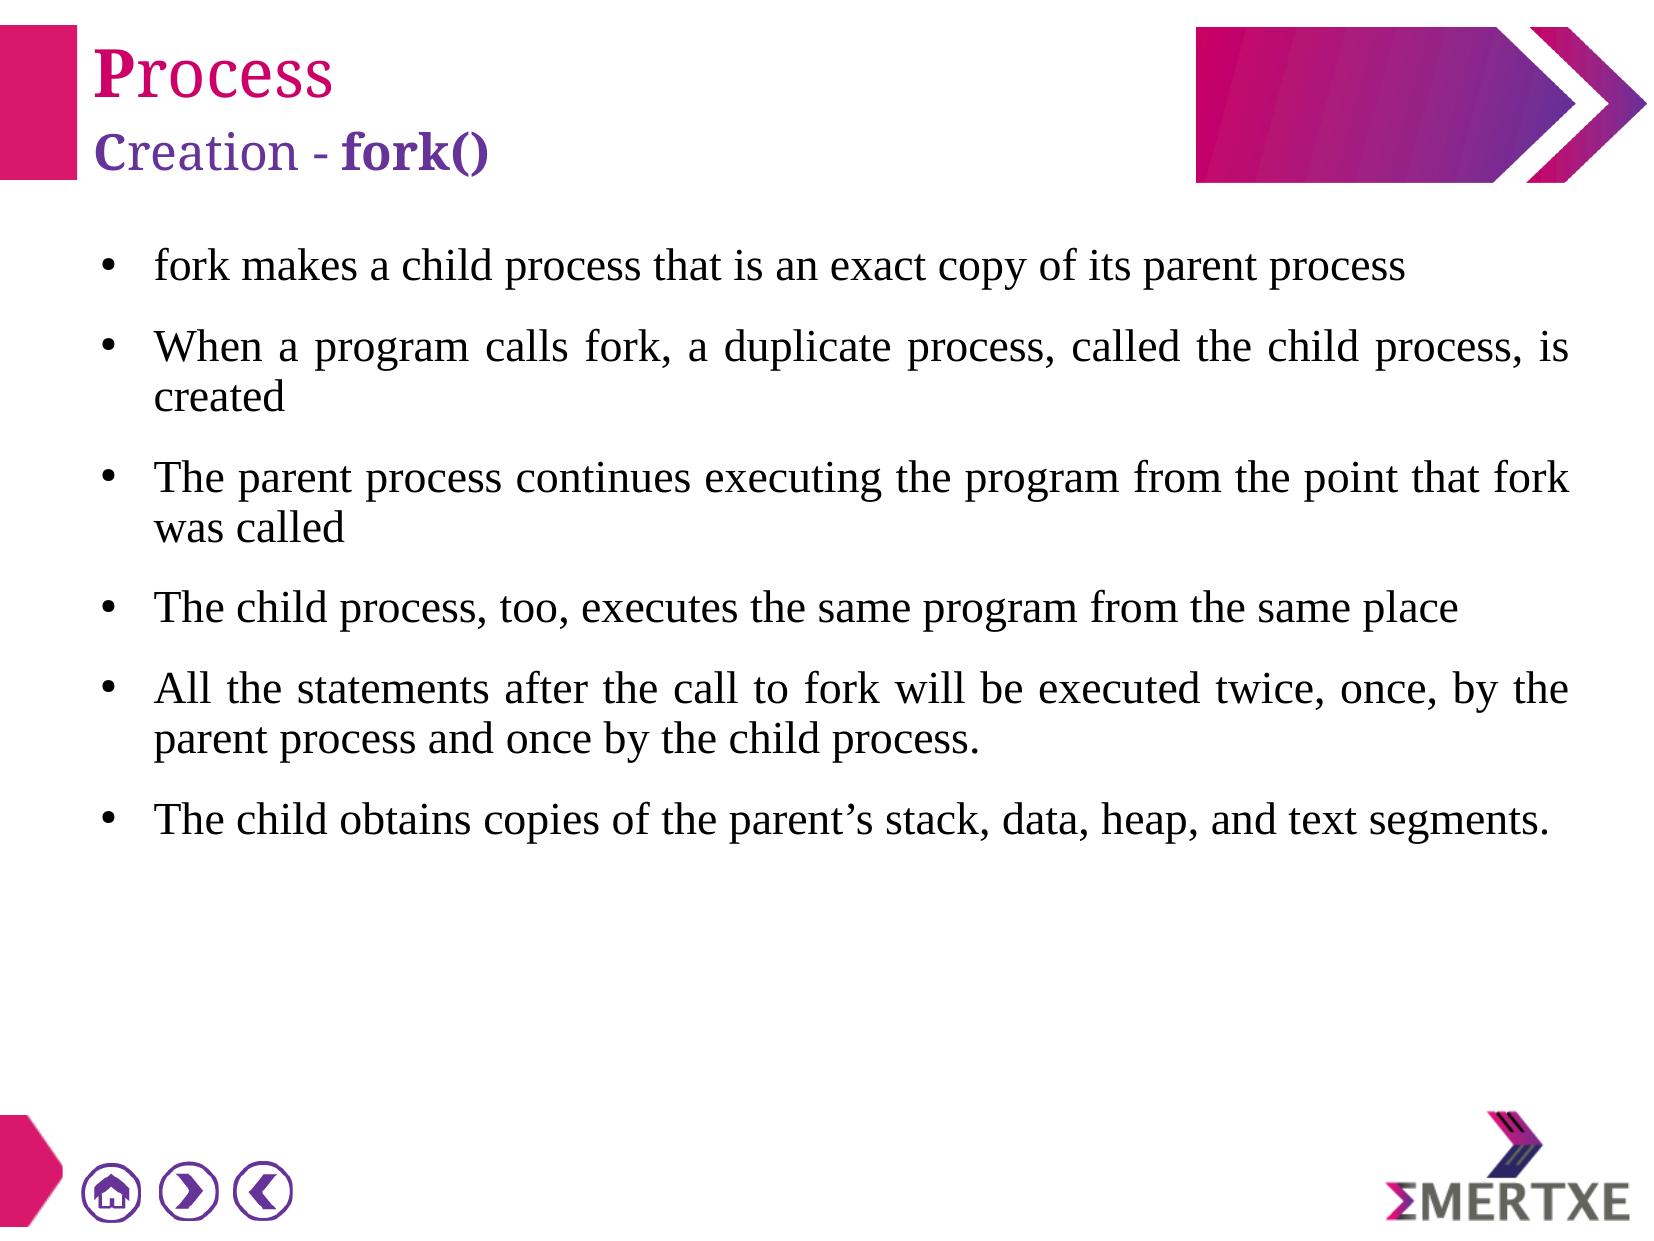

# Process Creation - fork()
fork makes a child process that is an exact copy of its parent process
When a program calls fork, a duplicate process, called the child process, is created
The parent process continues executing the program from the point that fork was called
The child process, too, executes the same program from the same place
All the statements after the call to fork will be executed twice, once, by the parent process and once by the child process.
The child obtains copies of the parent’s stack, data, heap, and text segments.